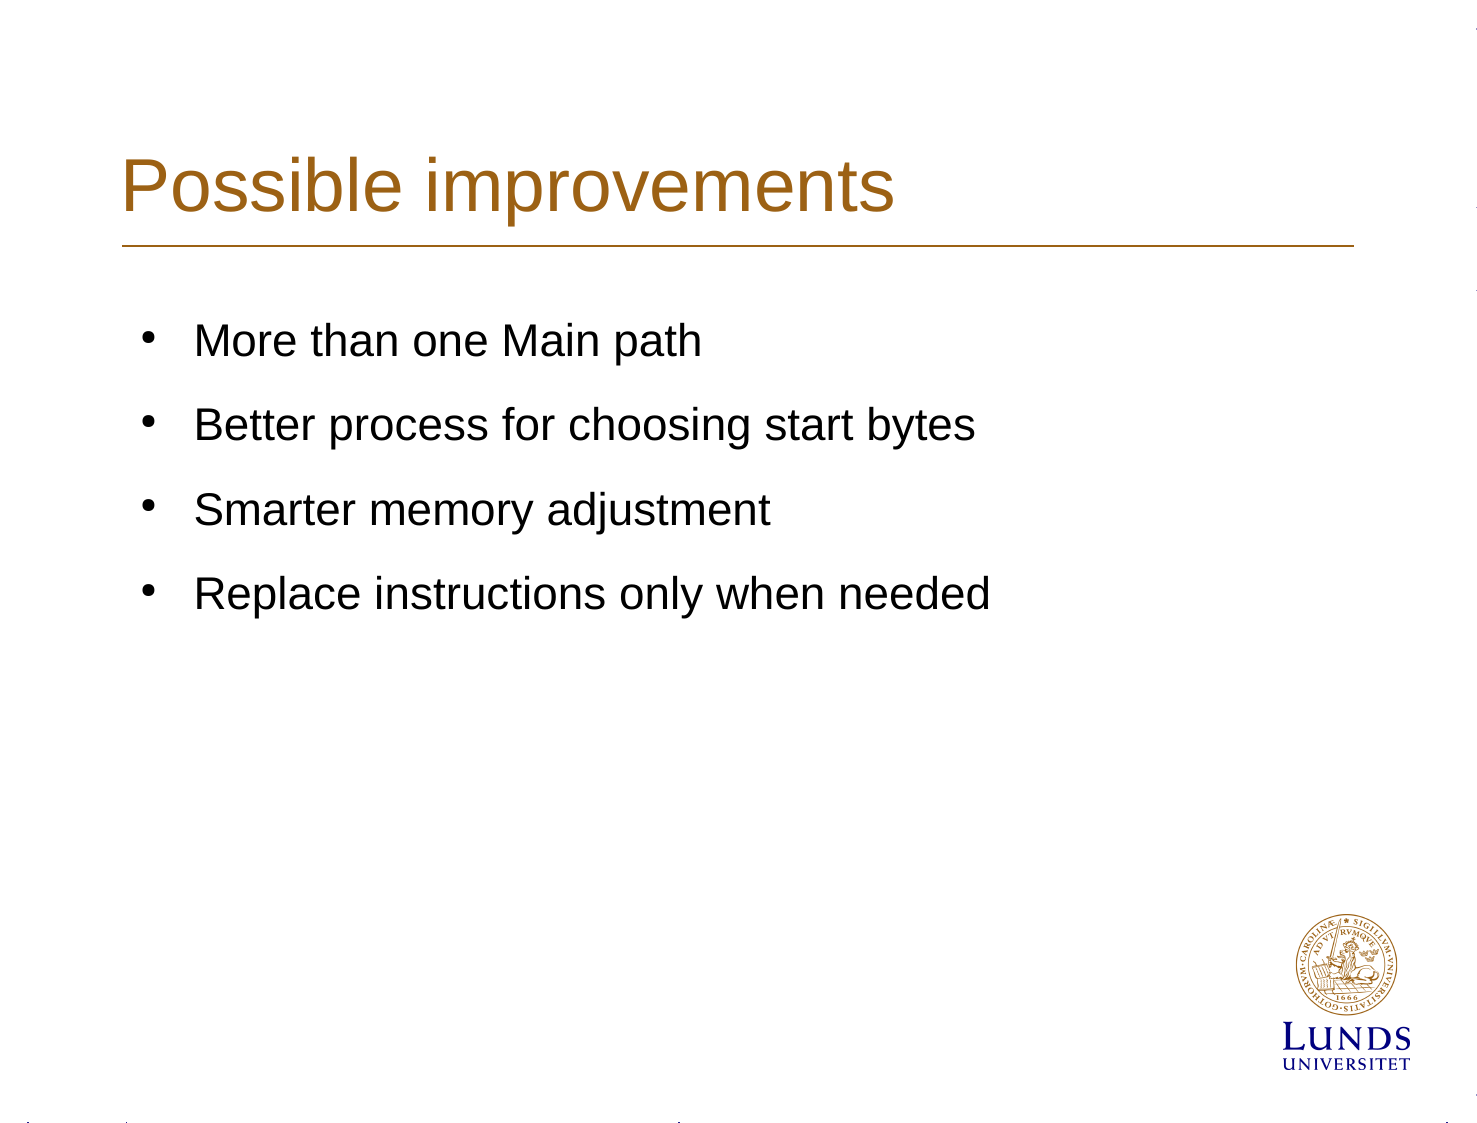

# Possible improvements
More than one Main path
Better process for choosing start bytes
Smarter memory adjustment
Replace instructions only when needed